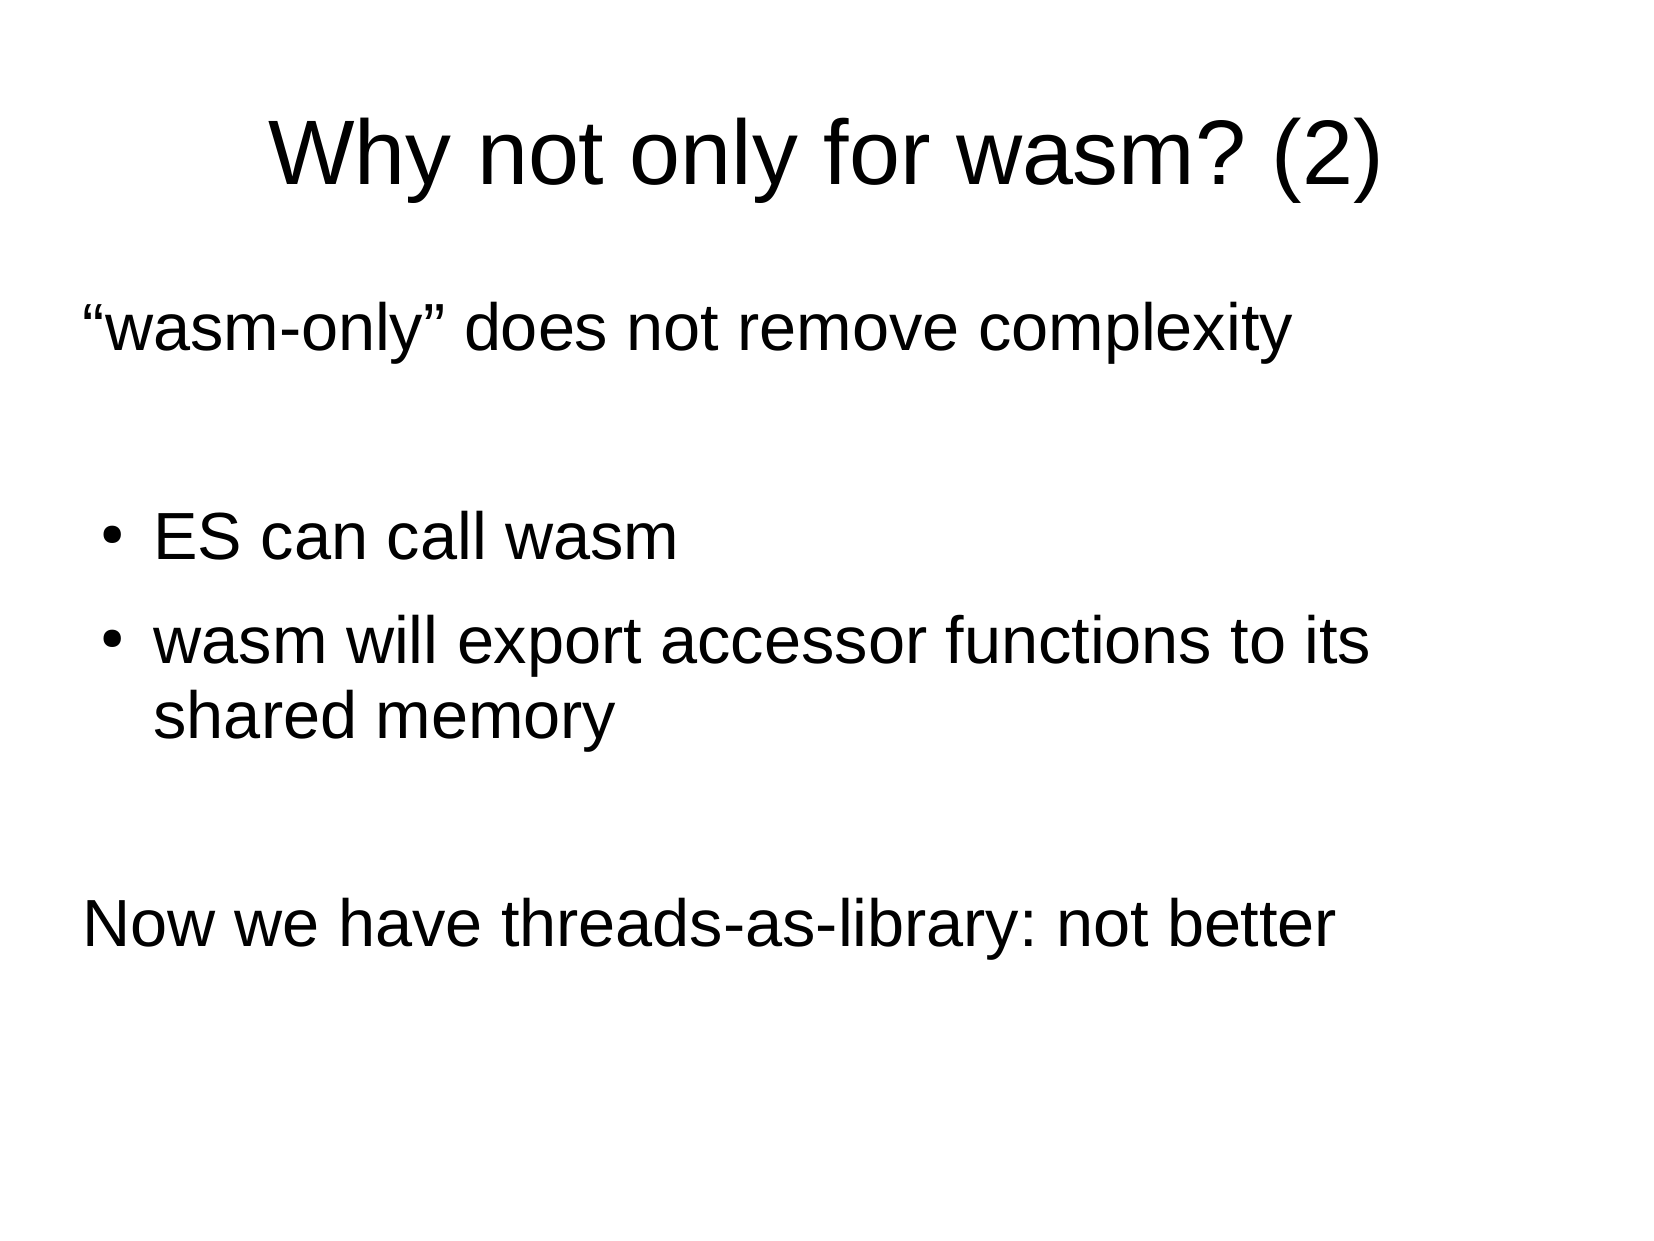

# Why not only for wasm? (2)
“wasm-only” does not remove complexity
ES can call wasm
wasm will export accessor functions to its shared memory
Now we have threads-as-library: not better